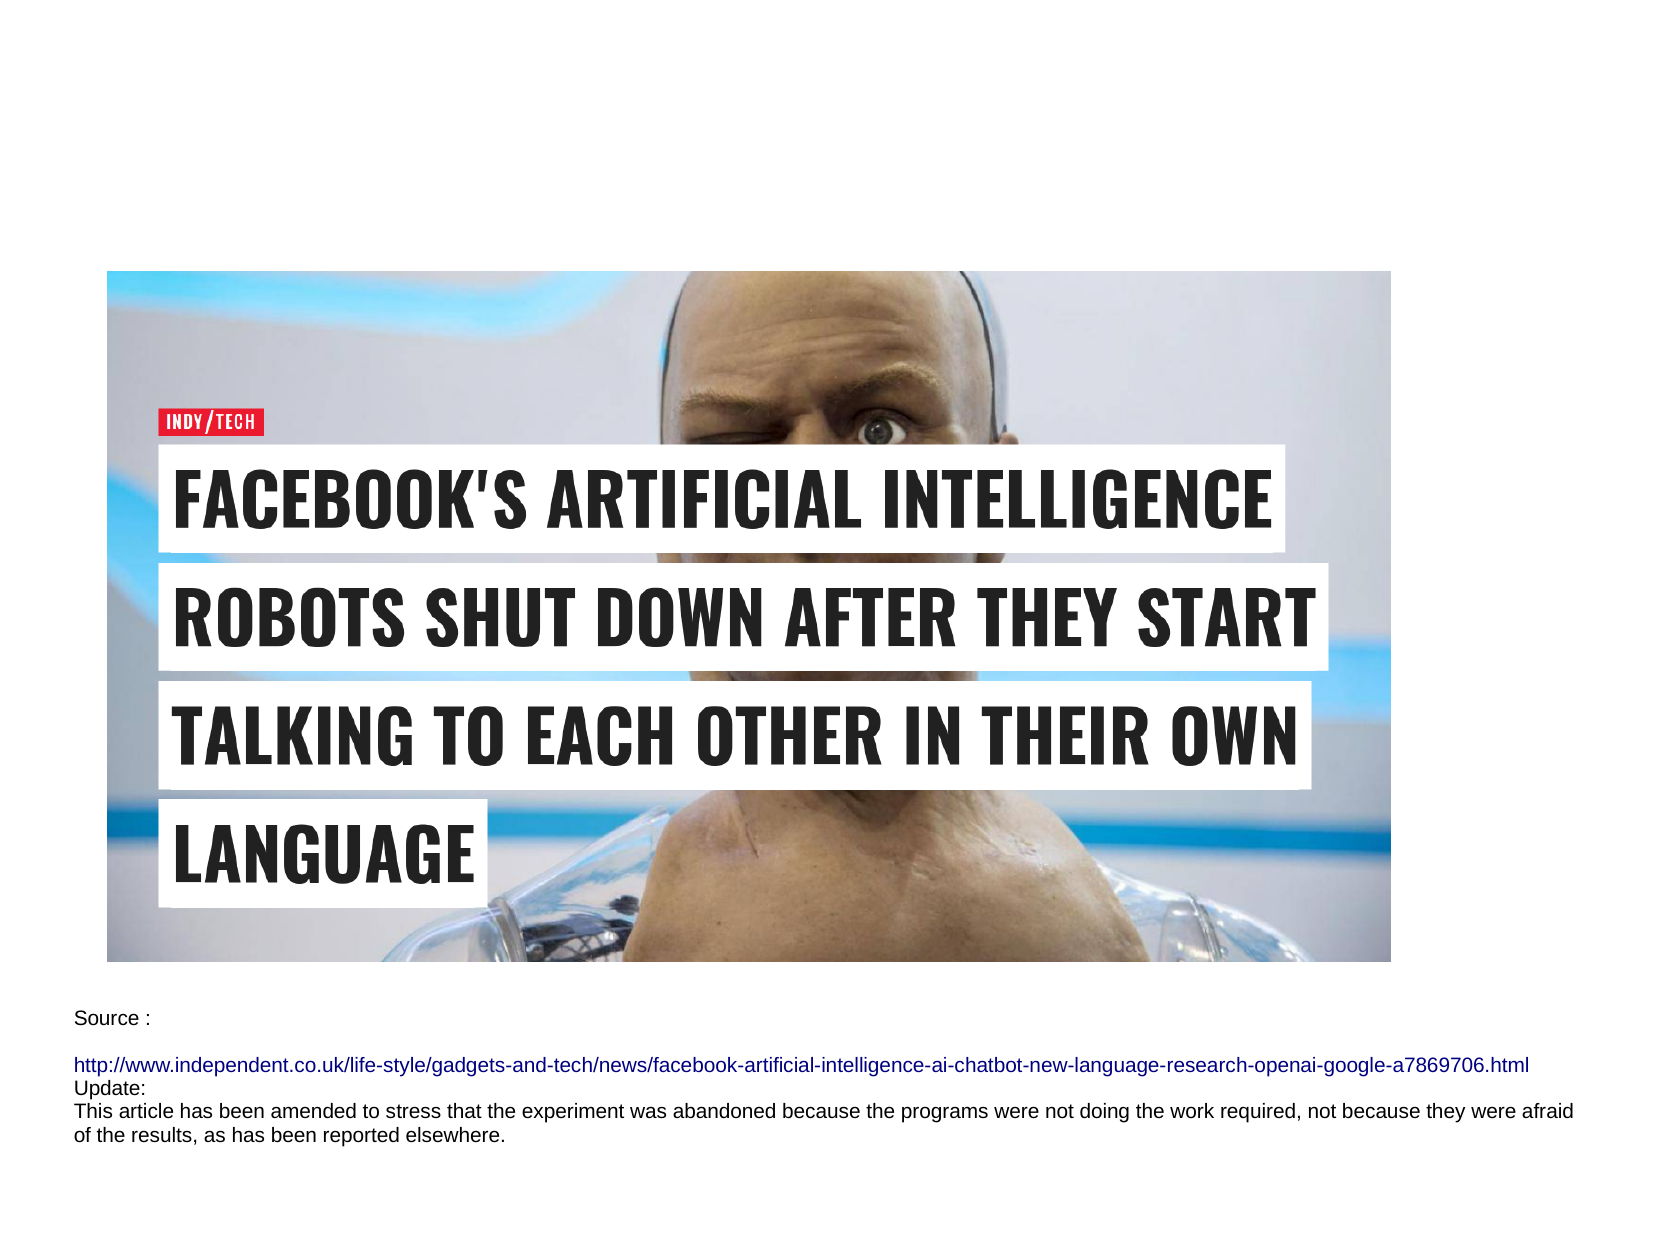

Source :
http://www.independent.co.uk/life-style/gadgets-and-tech/news/facebook-artificial-intelligence-ai-chatbot-new-language-research-openai-google-a7869706.html
Update:
This article has been amended to stress that the experiment was abandoned because the programs were not doing the work required, not because they were afraid
of the results, as has been reported elsewhere.